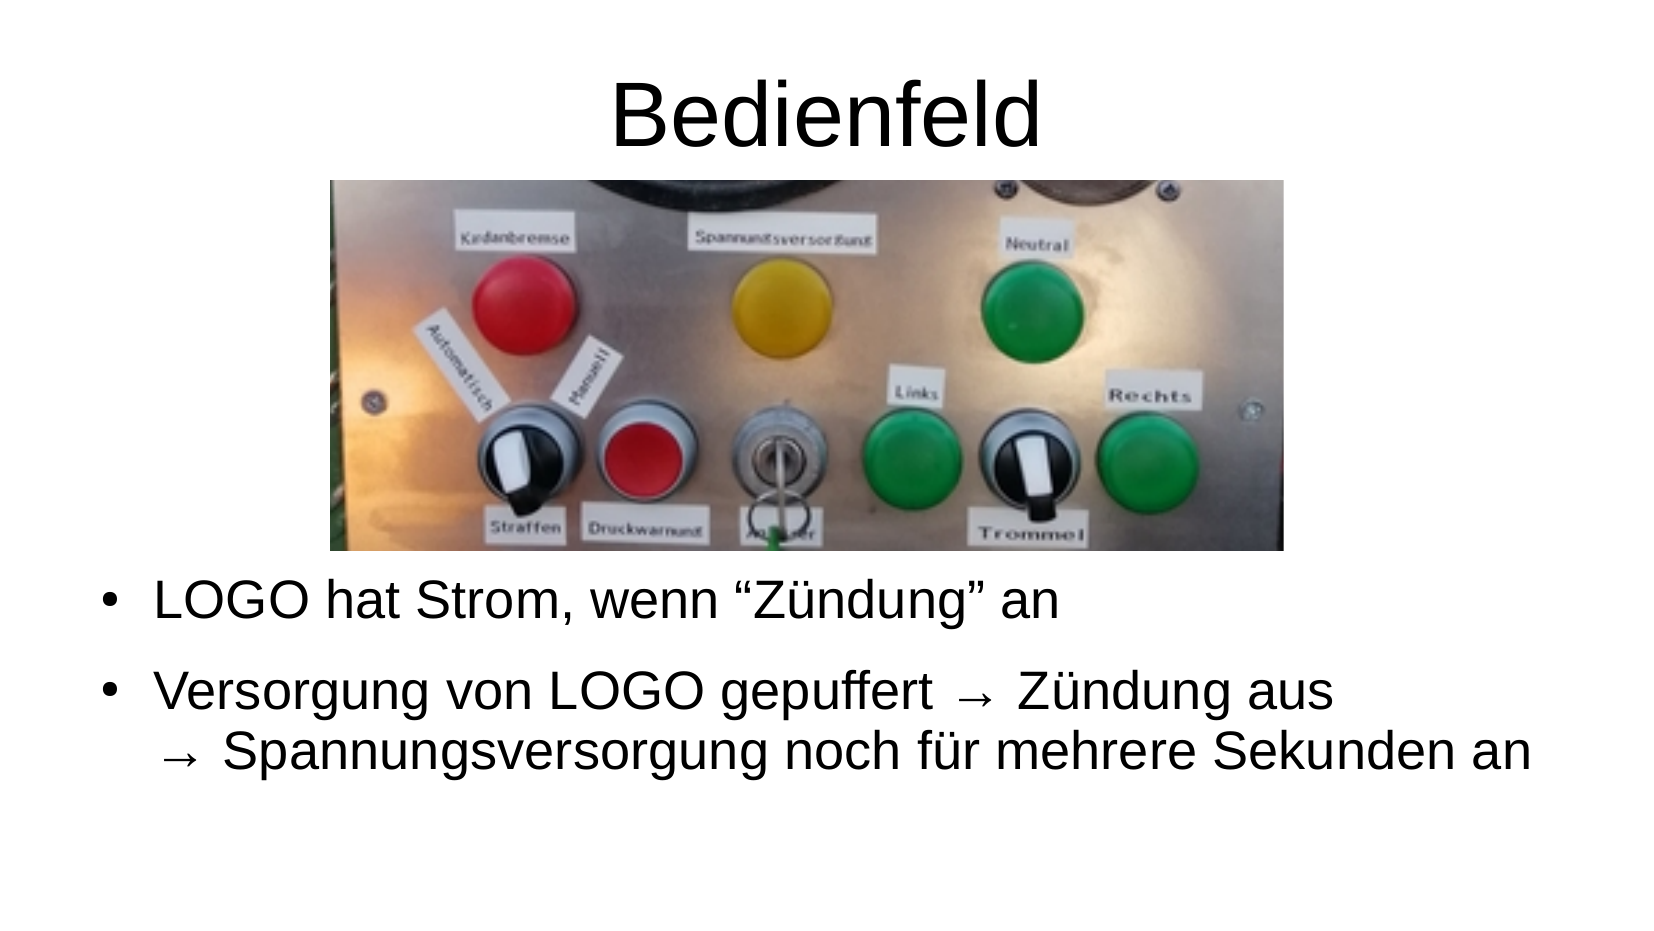

# Bedienfeld
LOGO hat Strom, wenn “Zündung” an
Versorgung von LOGO gepuffert → Zündung aus
→ Spannungsversorgung noch für mehrere Sekunden an